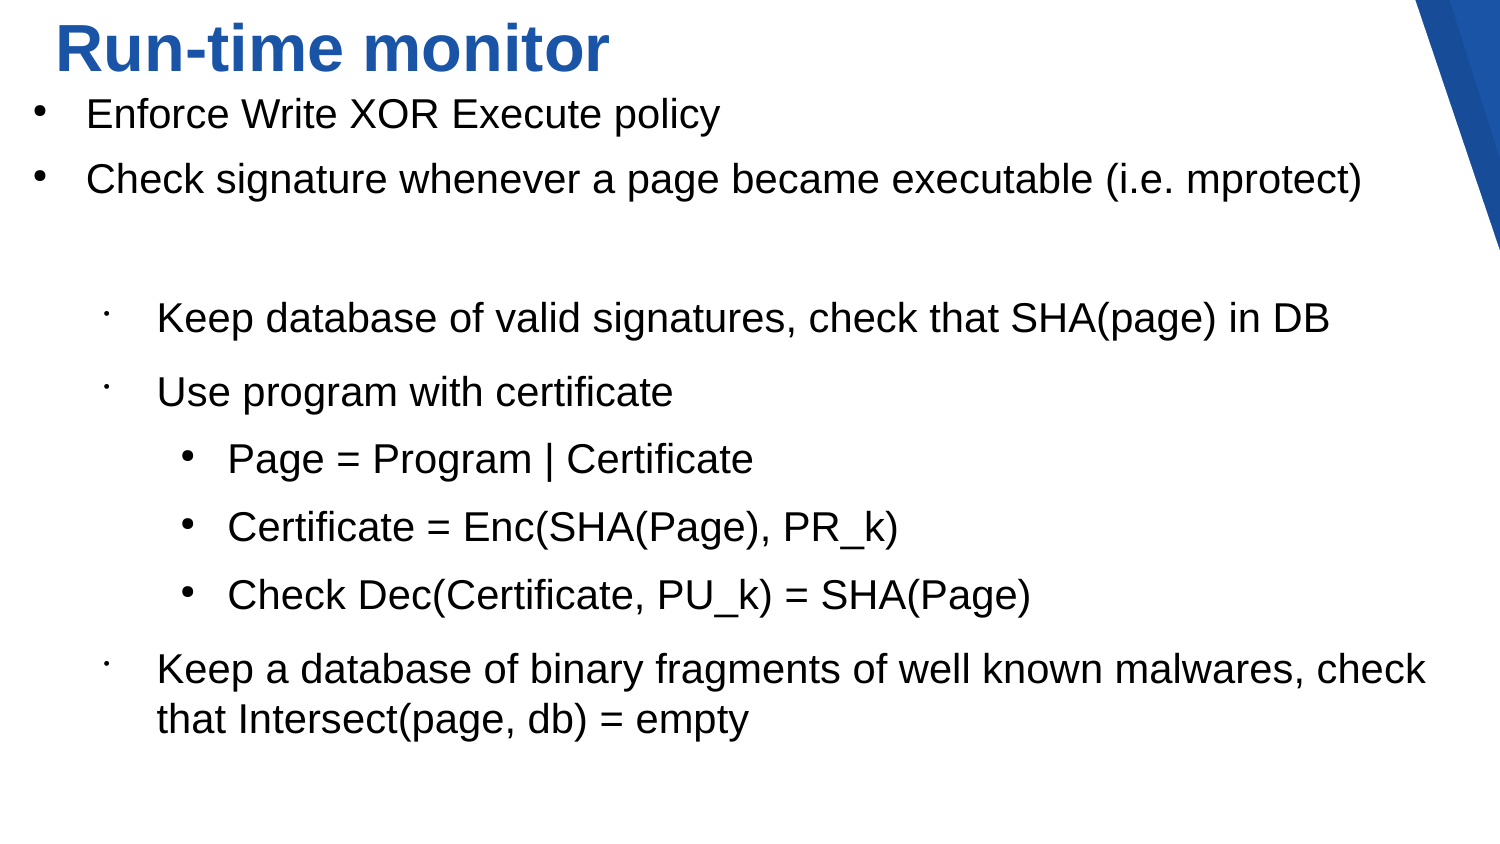

# Run-time monitor
Enforce Write XOR Execute policy
Check signature whenever a page became executable (i.e. mprotect)
Keep database of valid signatures, check that SHA(page) in DB
Use program with certificate
Page = Program | Certificate
Certificate = Enc(SHA(Page), PR_k)
Check Dec(Certificate, PU_k) = SHA(Page)
Keep a database of binary fragments of well known malwares, check that Intersect(page, db) = empty